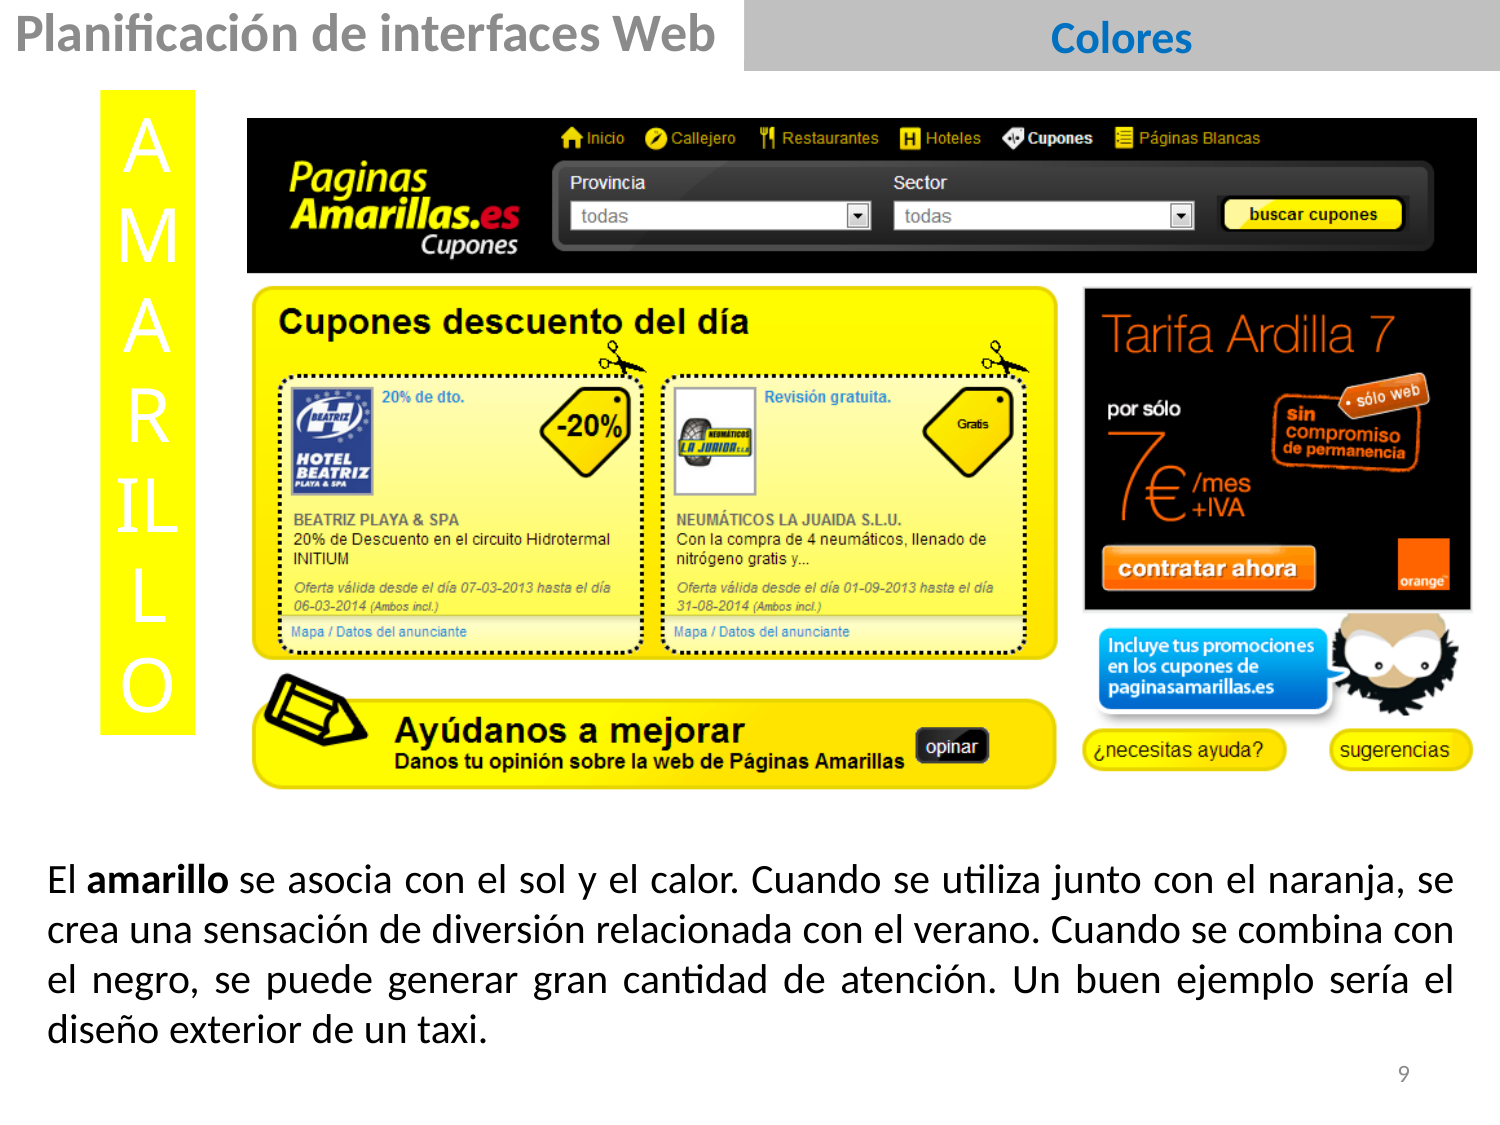

Planificación de interfaces Web
Colores
AMARILLO
# El amarillo se asocia con el sol y el calor. Cuando se utiliza junto con el naranja, se crea una sensación de diversión relacionada con el verano. Cuando se combina con el negro, se puede generar gran cantidad de atención. Un buen ejemplo sería el diseño exterior de un taxi.